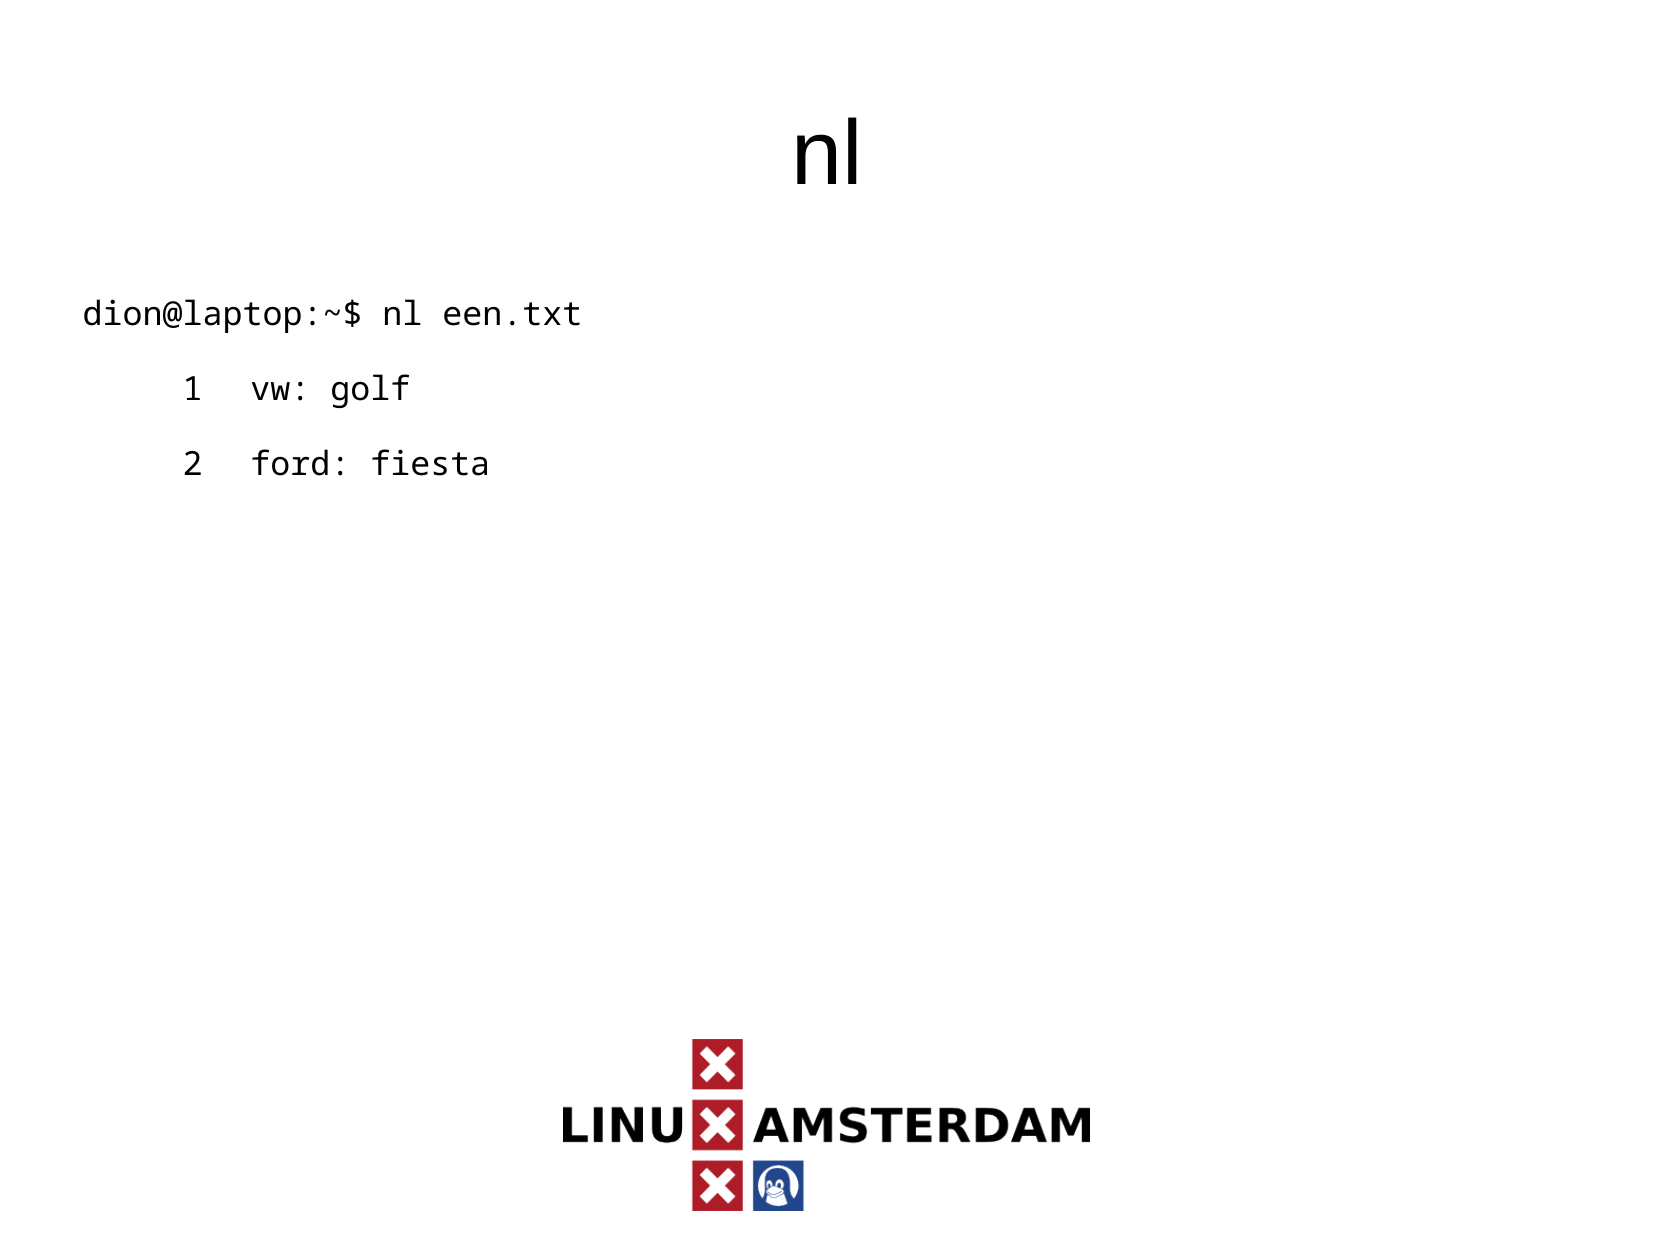

# nl
dion@laptop:~$ nl een.txt
 1	 vw: golf
 2	 ford: fiesta